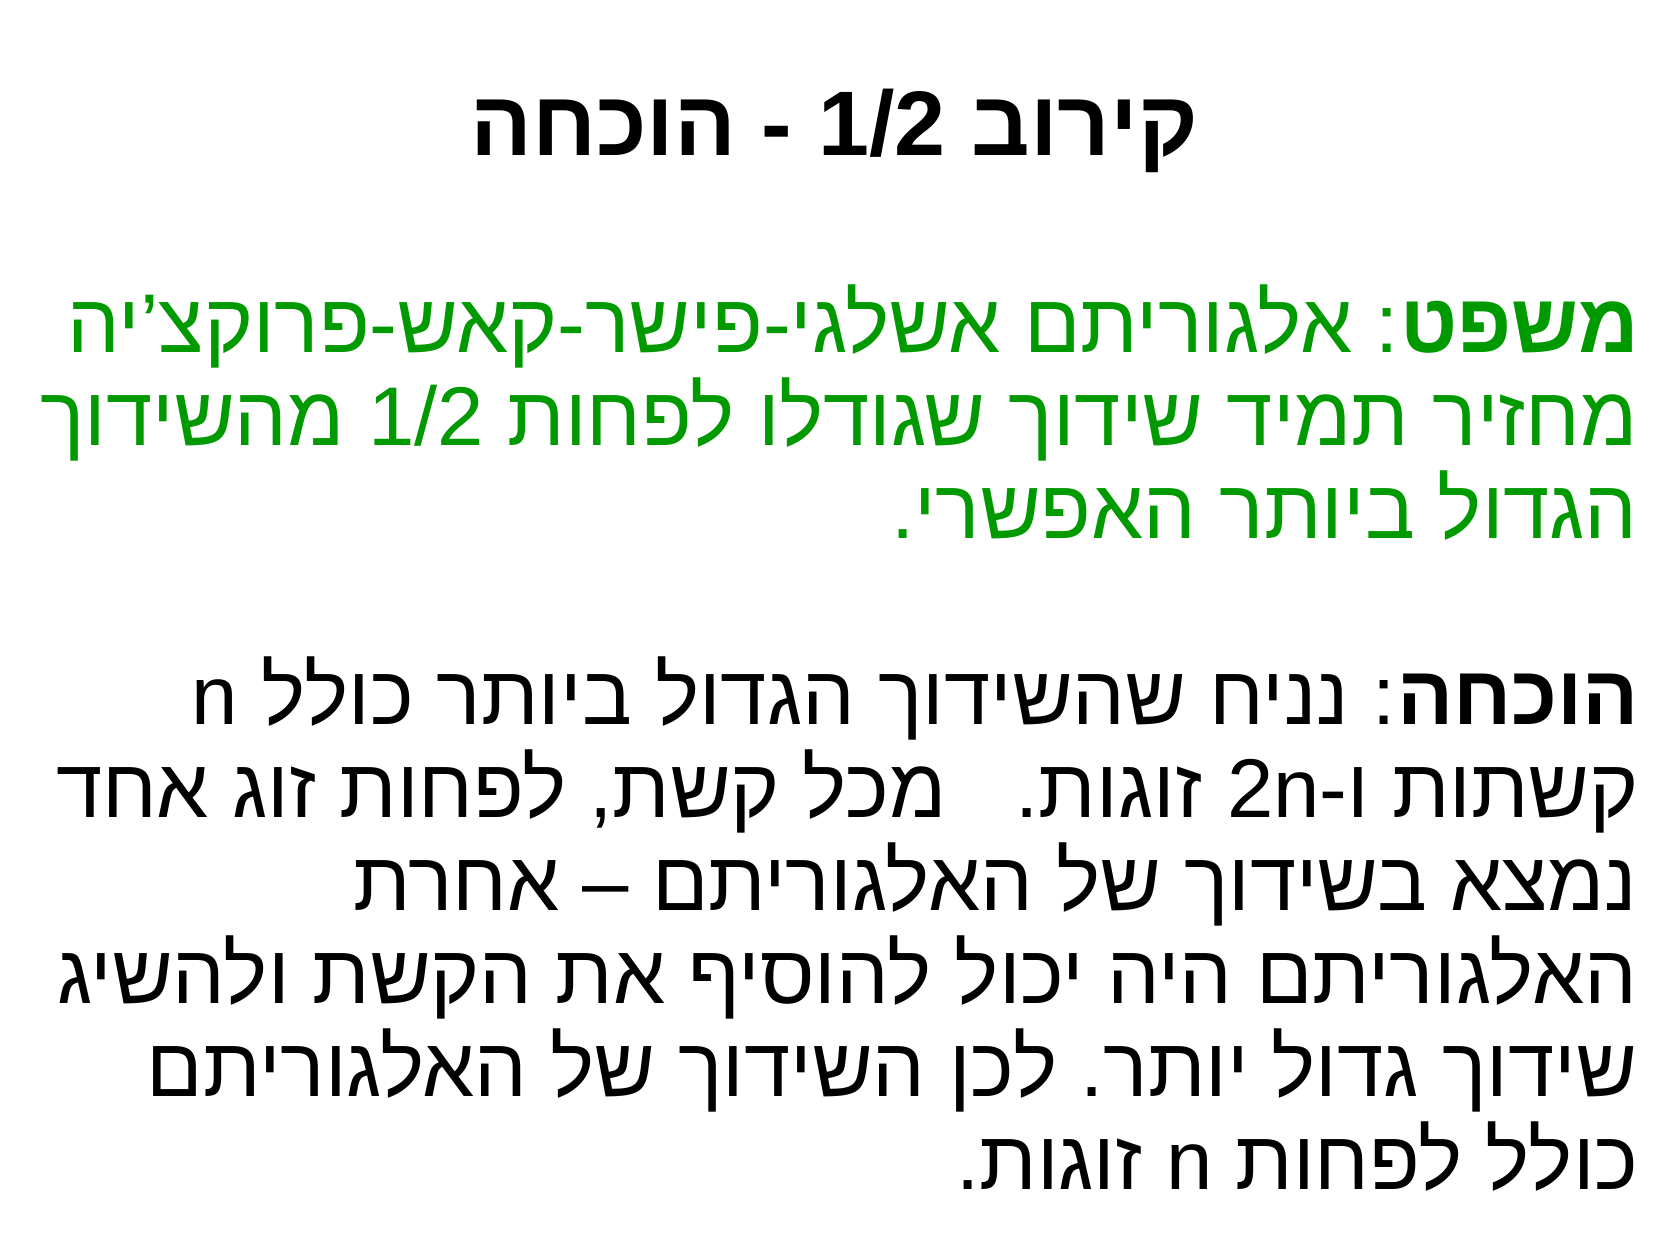

# קירוב 1/2 - הוכחה
משפט: אלגוריתם אשלגי-פישר-קאש-פרוקצ’יה מחזיר תמיד שידוך שגודלו לפחות 1/2 מהשידוך הגדול ביותר האפשרי.
הוכחה: נניח שהשידוך הגדול ביותר כולל n קשתות ו-2n זוגות. מכל קשת, לפחות זוג אחד נמצא בשידוך של האלגוריתם – אחרת האלגוריתם היה יכול להוסיף את הקשת ולהשיג שידוך גדול יותר. לכן השידוך של האלגוריתם כולל לפחות n זוגות.